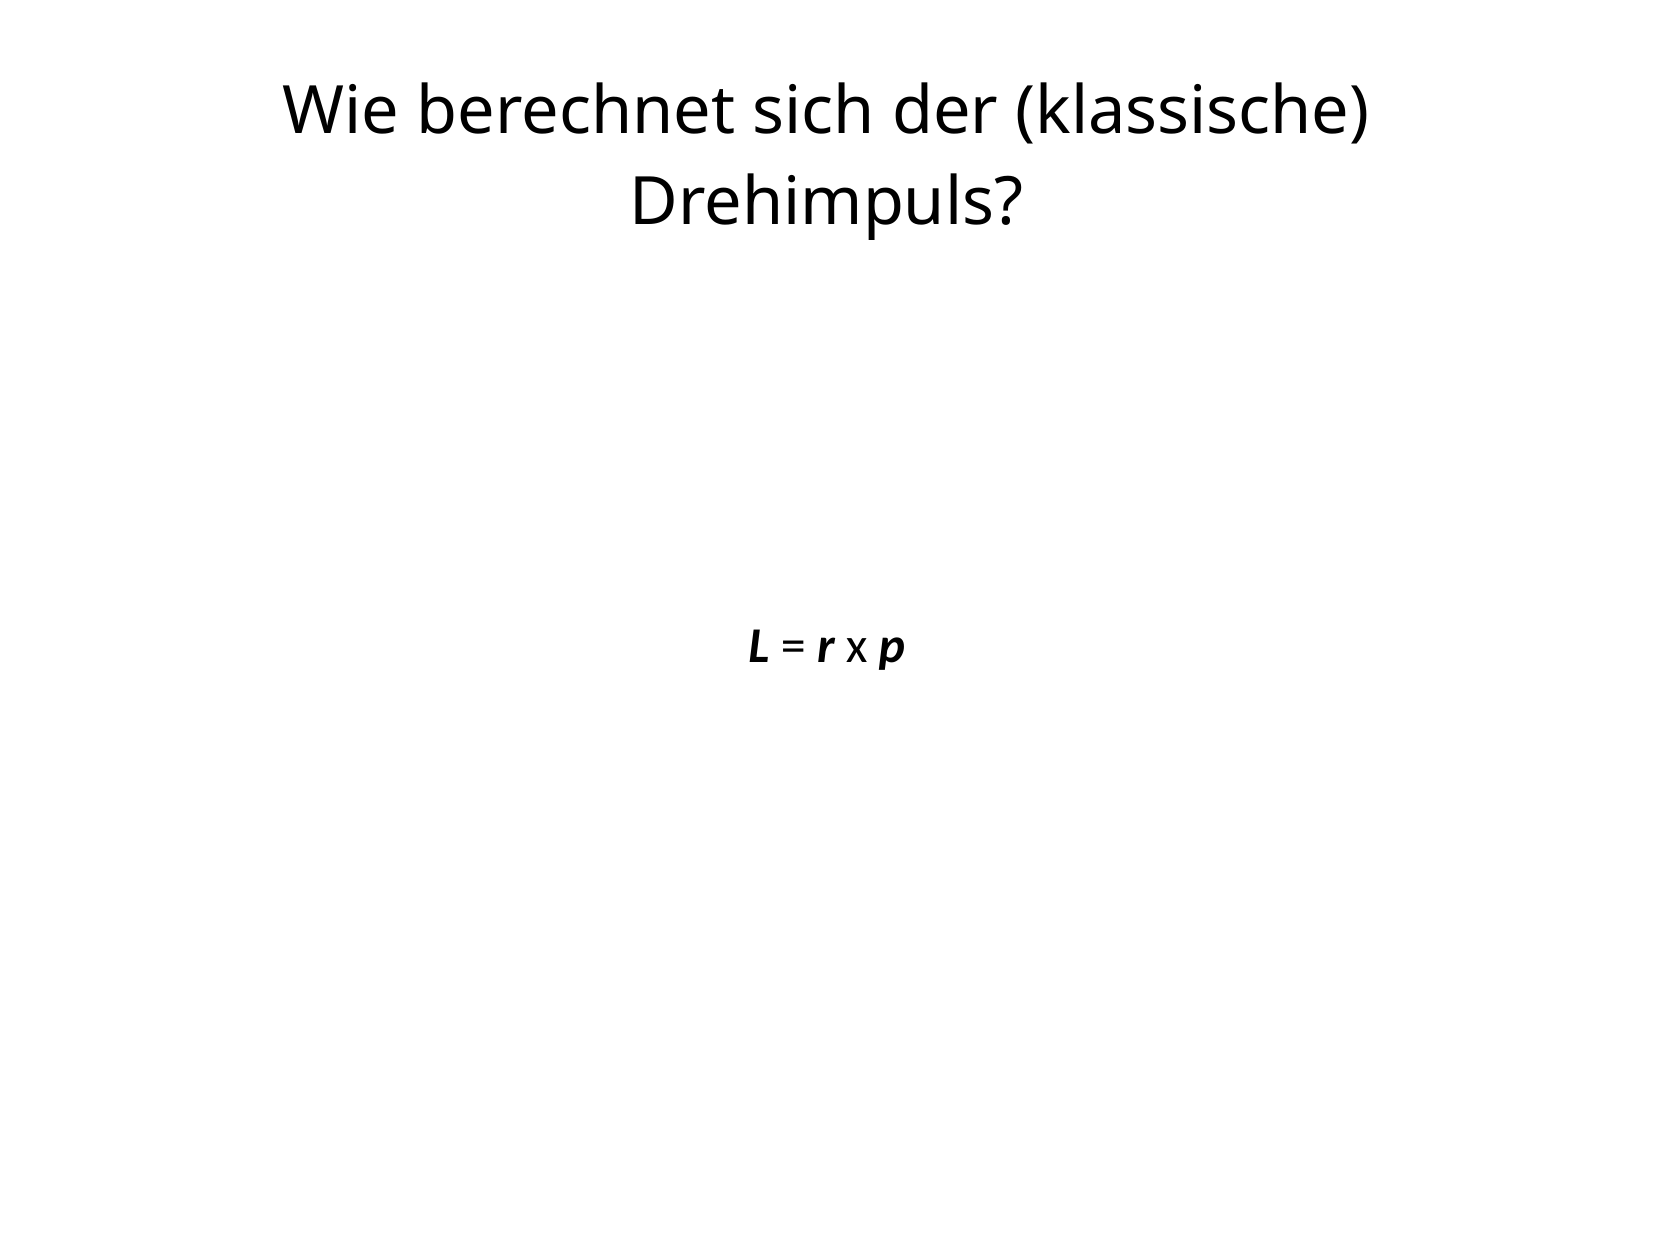

# Wie berechnet sich der (klassische) Drehimpuls?
L = r x p